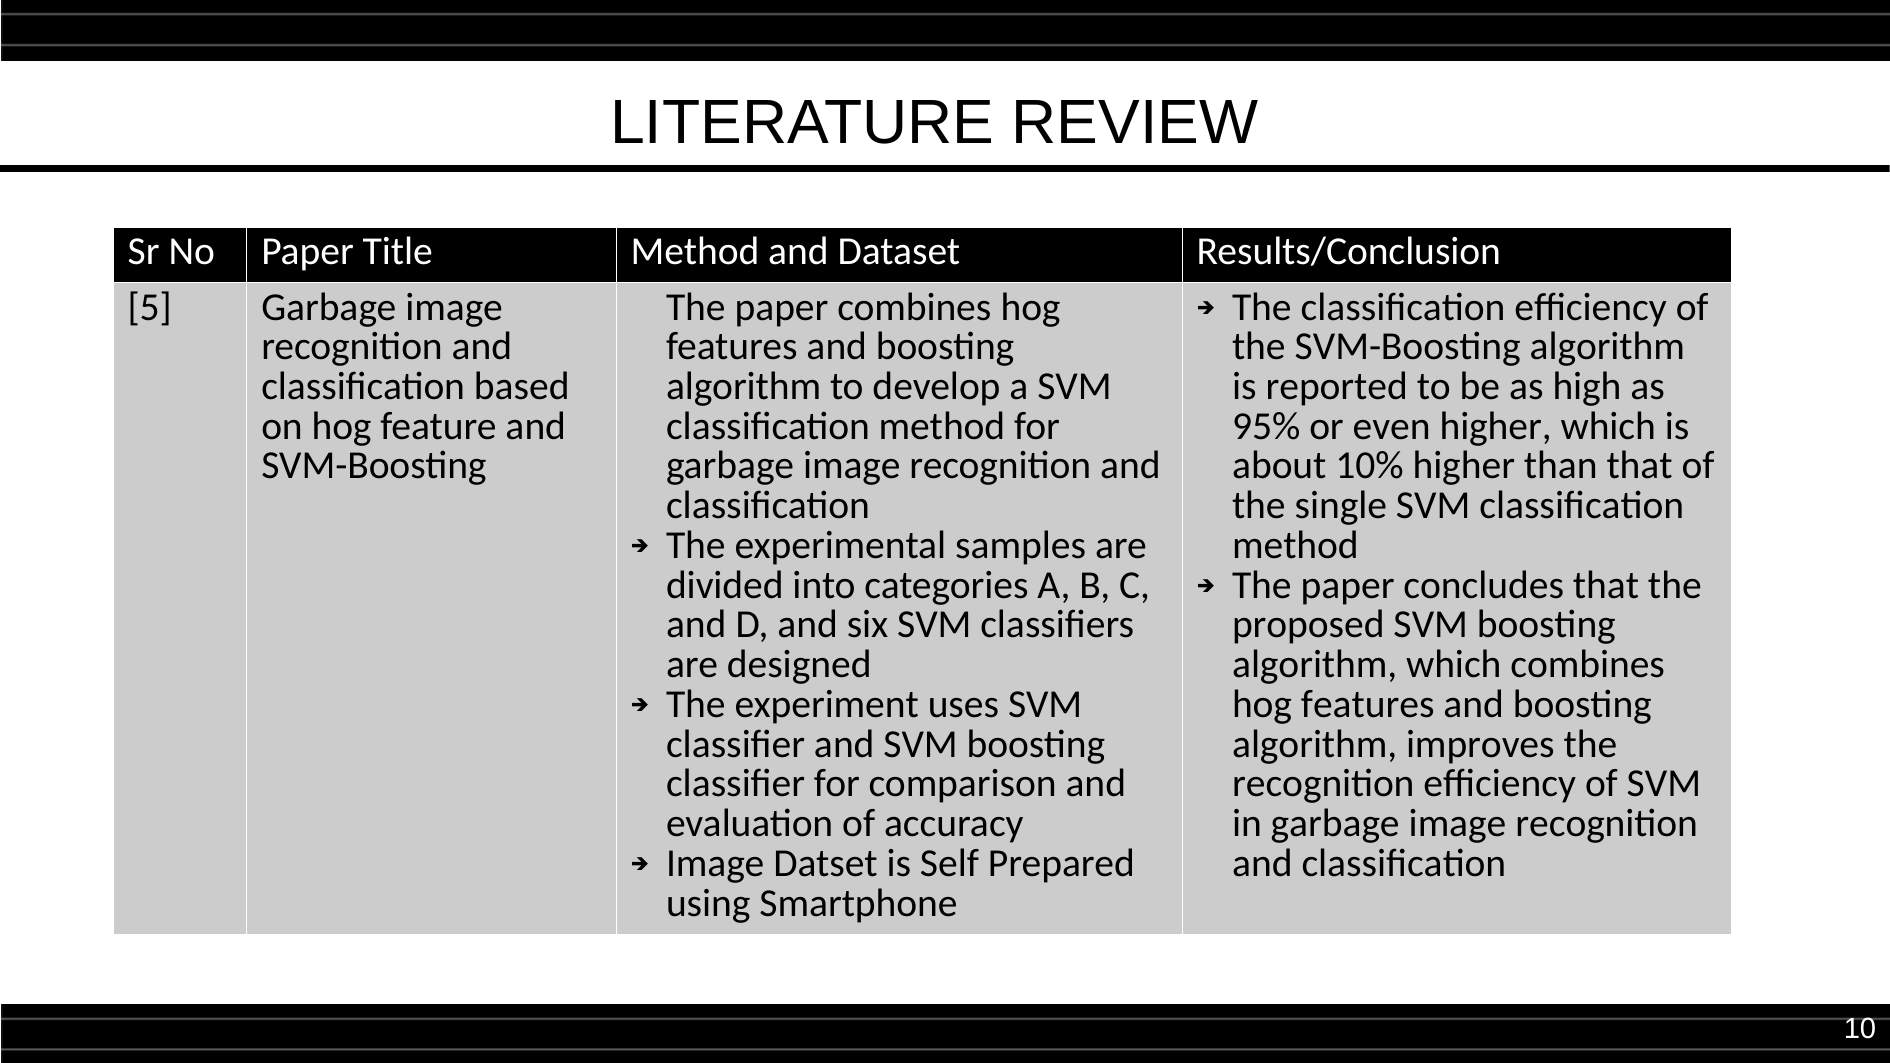

# LITERATURE REVIEW
| Sr No | Paper Title | Method and Dataset | Results/Conclusion |
| --- | --- | --- | --- |
| [5] | Garbage image recognition and classification based on hog feature and SVM-Boosting | The paper combines hog features and boosting algorithm to develop a SVM classification method for garbage image recognition and classification The experimental samples are divided into categories A, B, C, and D, and six SVM classifiers are designed The experiment uses SVM classifier and SVM boosting classifier for comparison and evaluation of accuracy Image Datset is Self Prepared using Smartphone | The classification efficiency of the SVM-Boosting algorithm is reported to be as high as 95% or even higher, which is about 10% higher than that of the single SVM classification method The paper concludes that the proposed SVM boosting algorithm, which combines hog features and boosting algorithm, improves the recognition efficiency of SVM in garbage image recognition and classification |